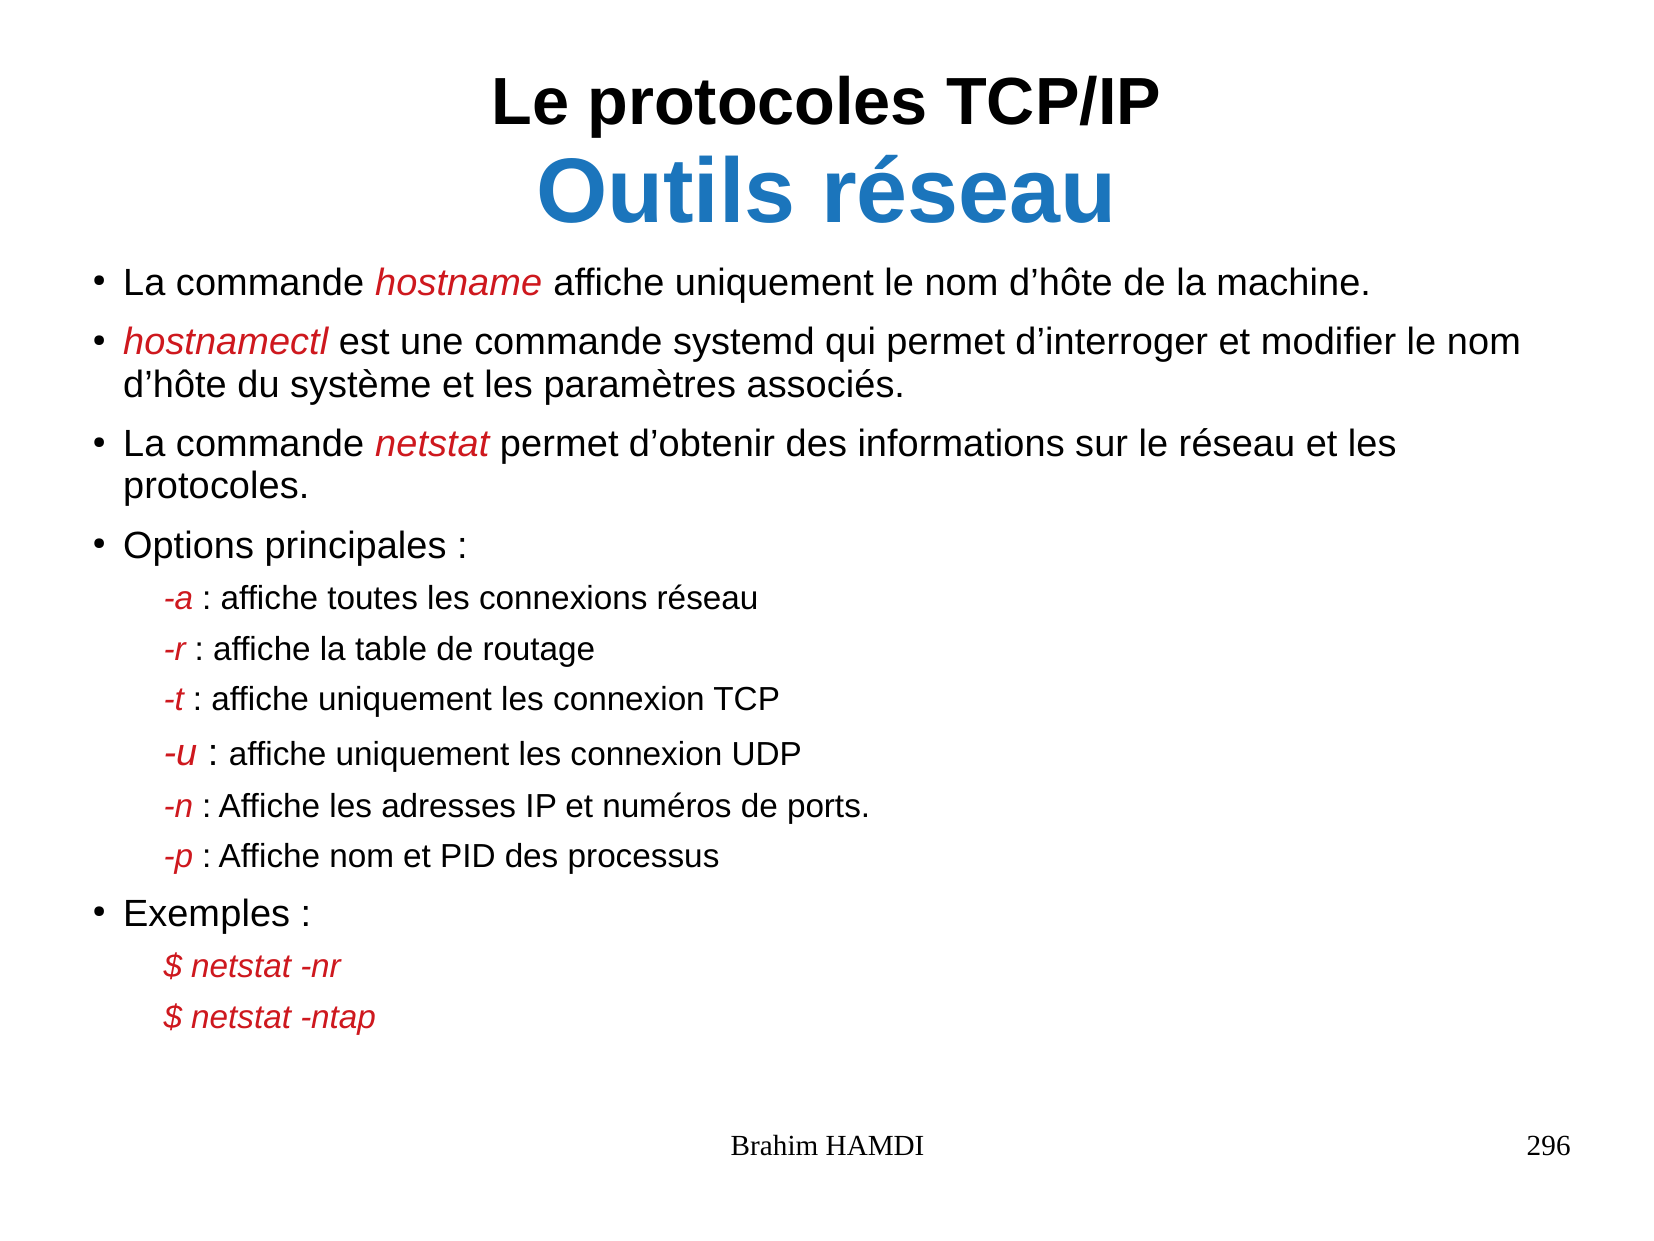

# Le protocoles TCP/IP Outils réseau
La commande hostname affiche uniquement le nom d’hôte de la machine.
hostnamectl est une commande systemd qui permet d’interroger et modifier le nom d’hôte du système et les paramètres associés.
La commande netstat permet d’obtenir des informations sur le réseau et les protocoles.
Options principales :
-a : affiche toutes les connexions réseau
-r : affiche la table de routage
-t : affiche uniquement les connexion TCP
-u : affiche uniquement les connexion UDP
-n : Affiche les adresses IP et numéros de ports.
-p : Affiche nom et PID des processus
Exemples :
$ netstat -nr
$ netstat -ntap
Brahim HAMDI
296